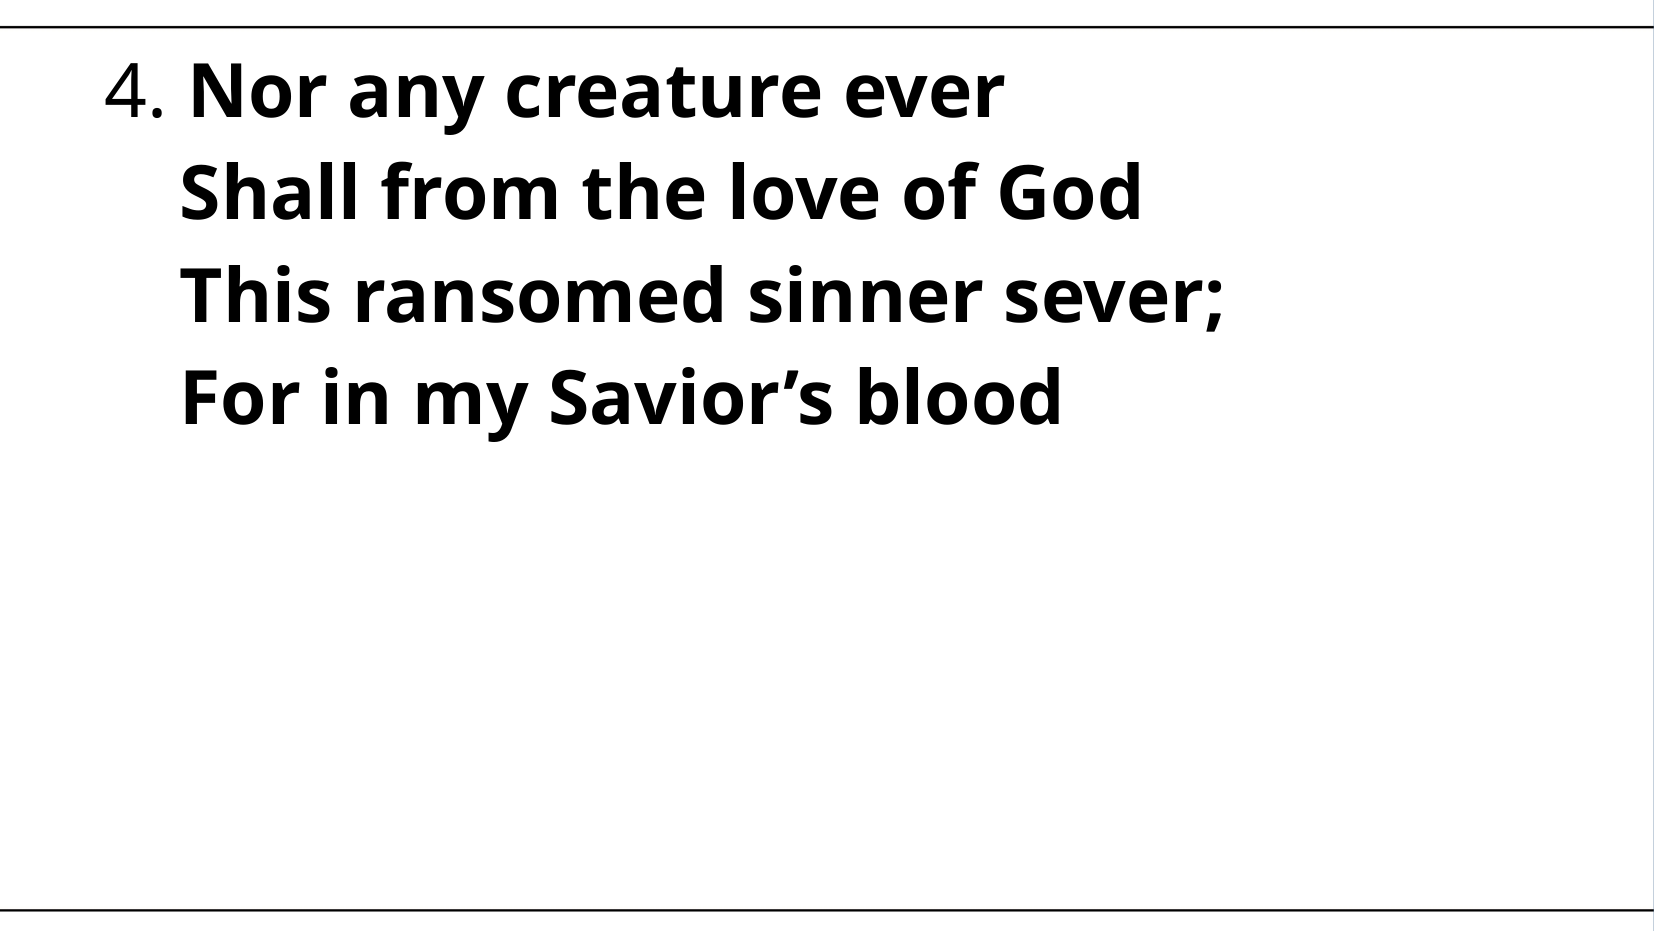

4. Nor any creature ever
Shall from the love of God
This ransomed sinner sever;
For in my Savior’s blood